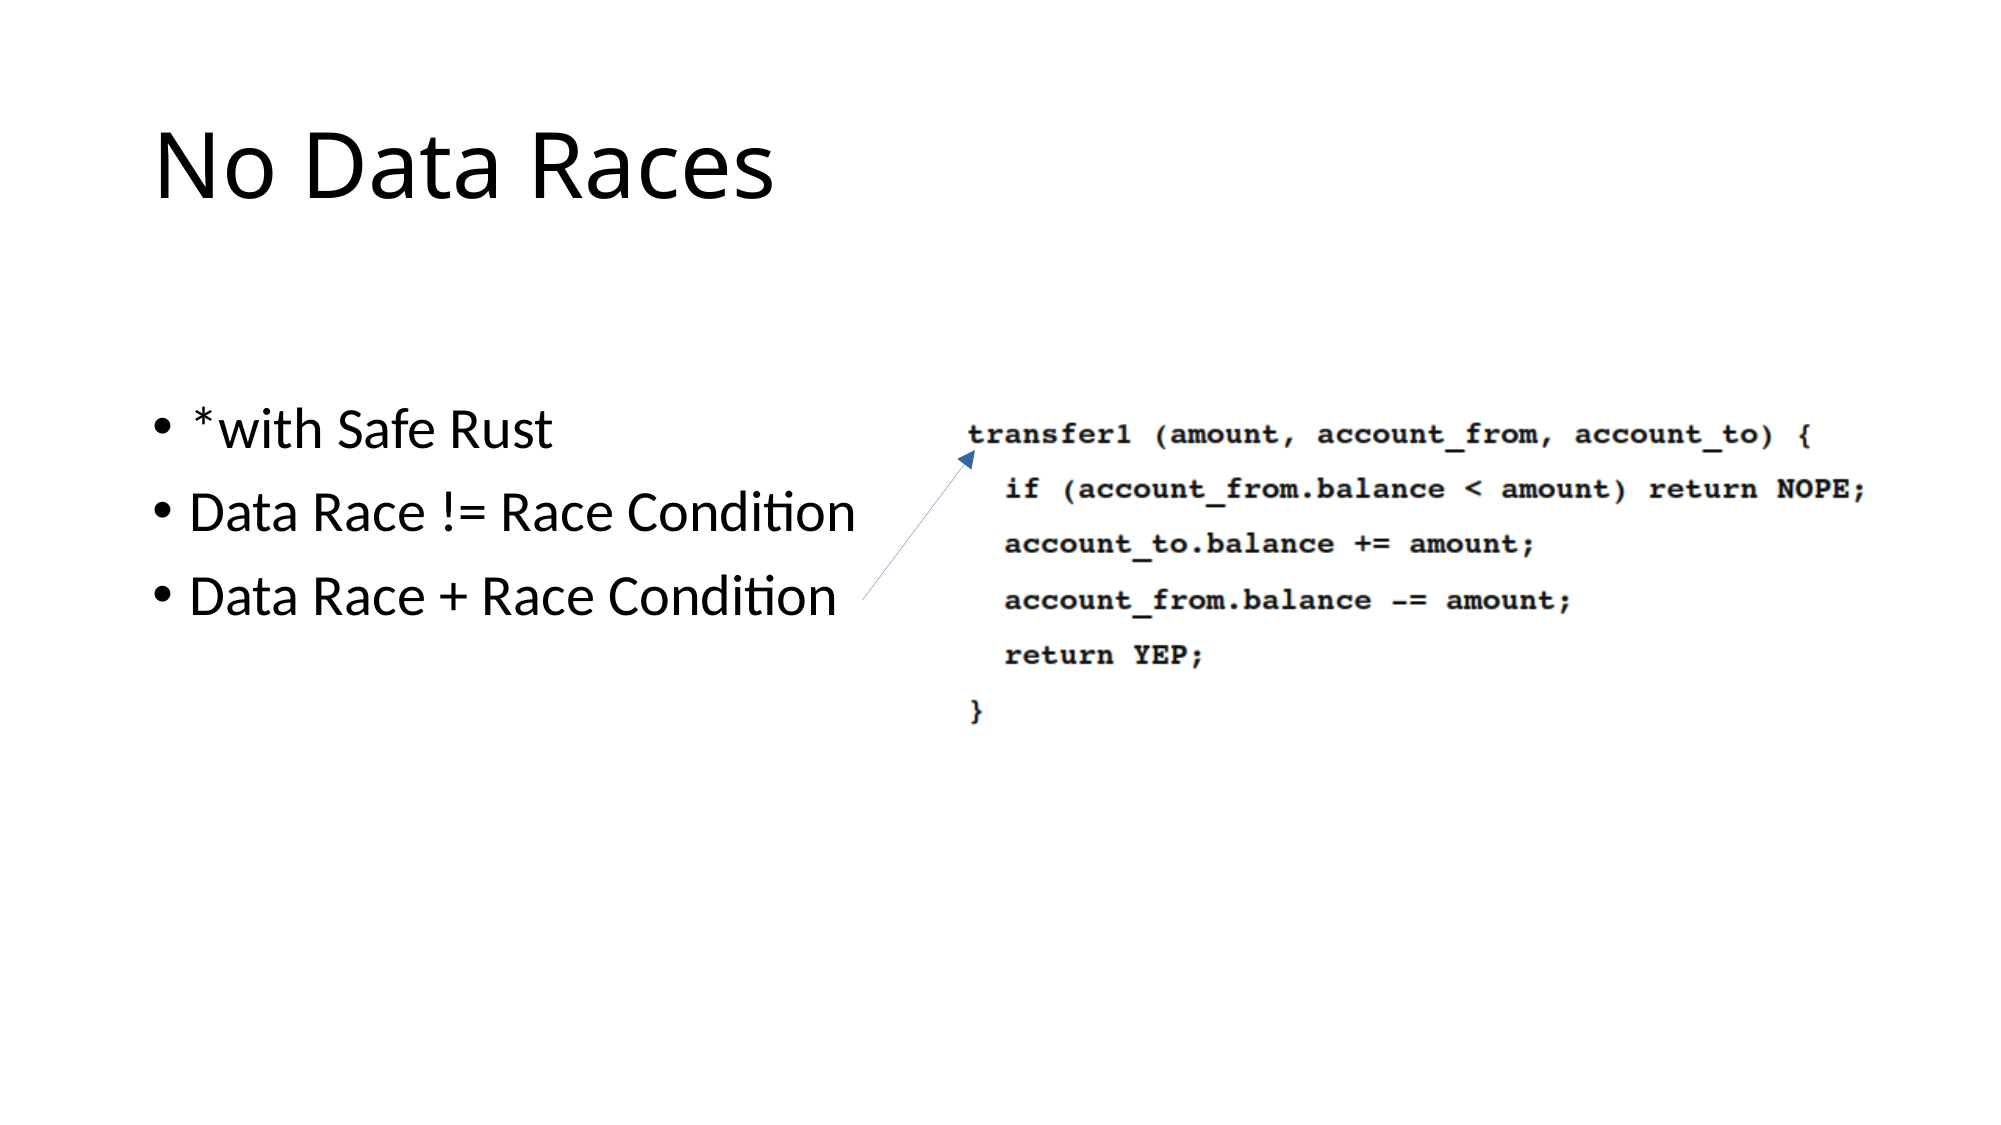

# No Data Races
*with Safe Rust
Data Race != Race Condition
Data Race + Race Condition